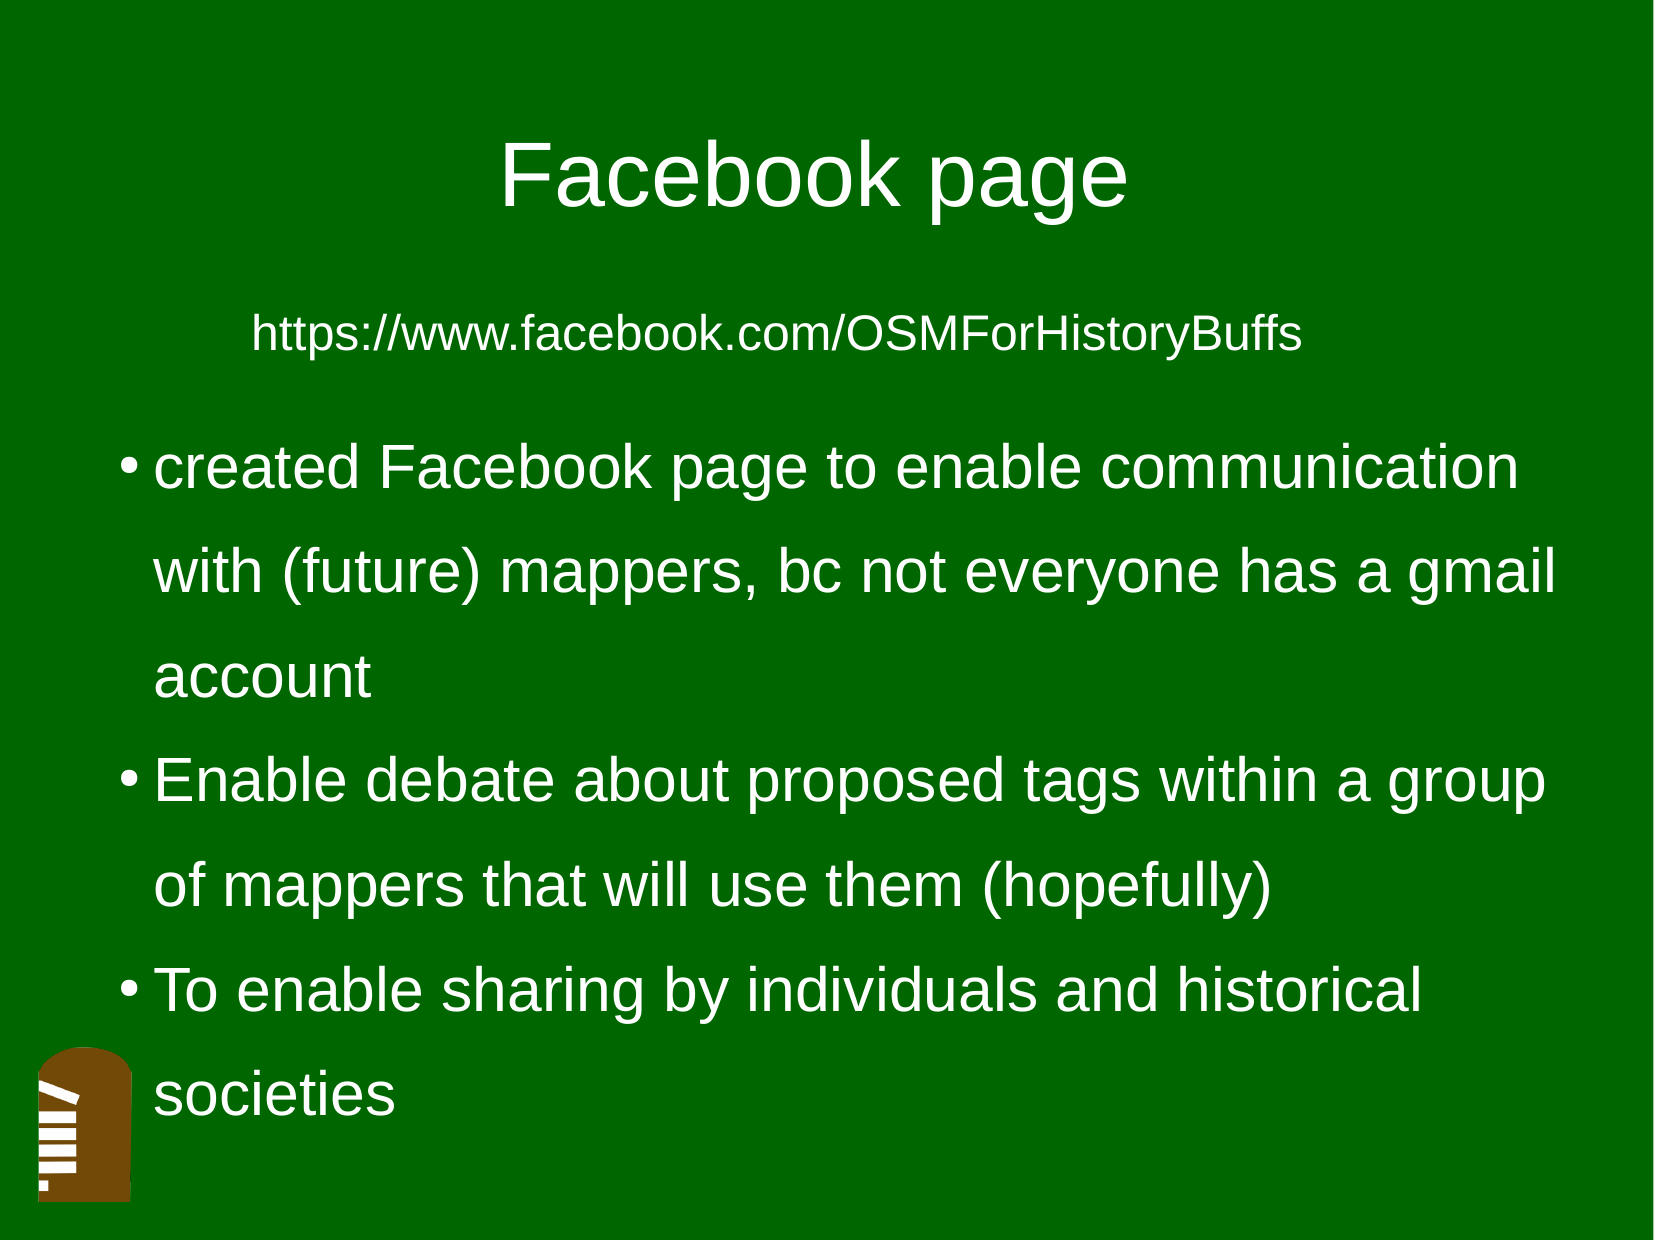

# Facebook page
https://www.facebook.com/OSMForHistoryBuffs
created Facebook page to enable communication with (future) mappers, bc not everyone has a gmail account
Enable debate about proposed tags within a group of mappers that will use them (hopefully)
To enable sharing by individuals and historical societies